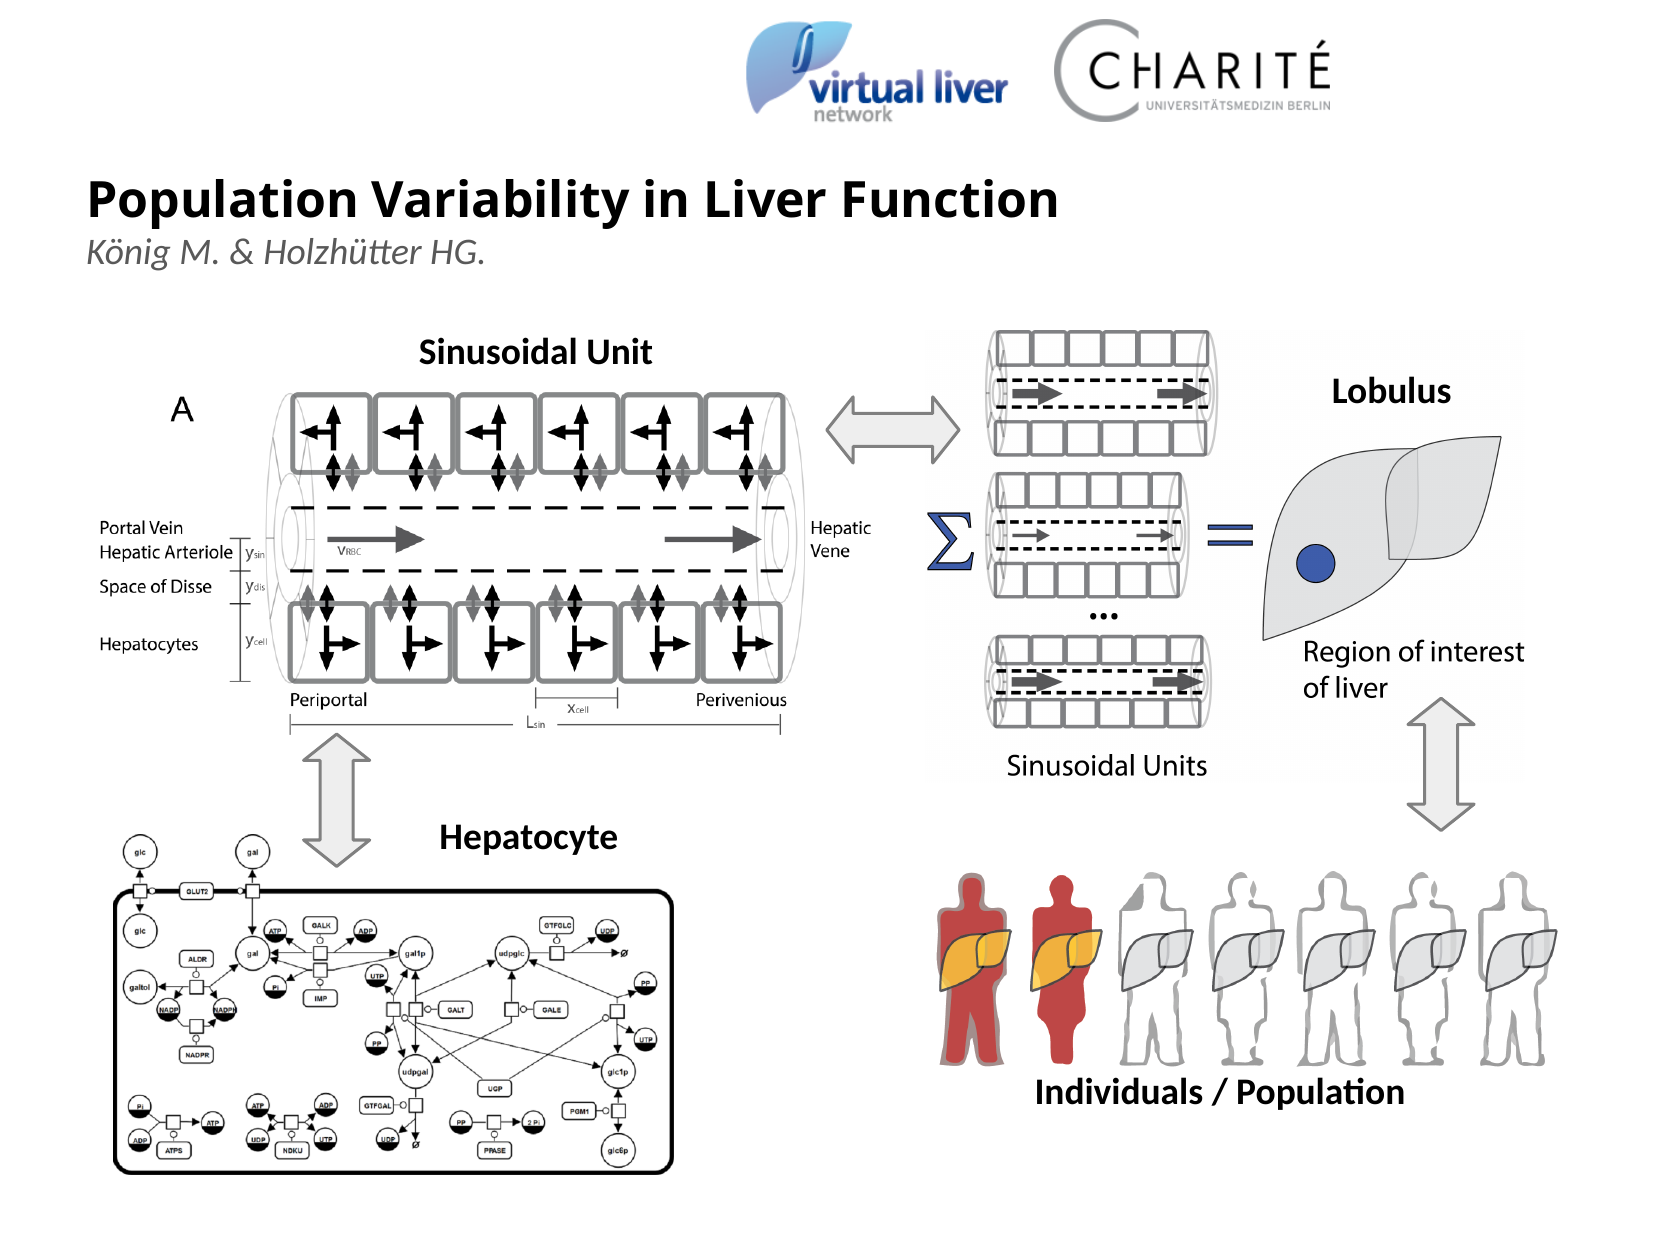

# Population Variability in Liver Function König M. & Holzhütter HG.
Sinusoidal Unit
Lobulus
Hepatocyte
Individuals / Population